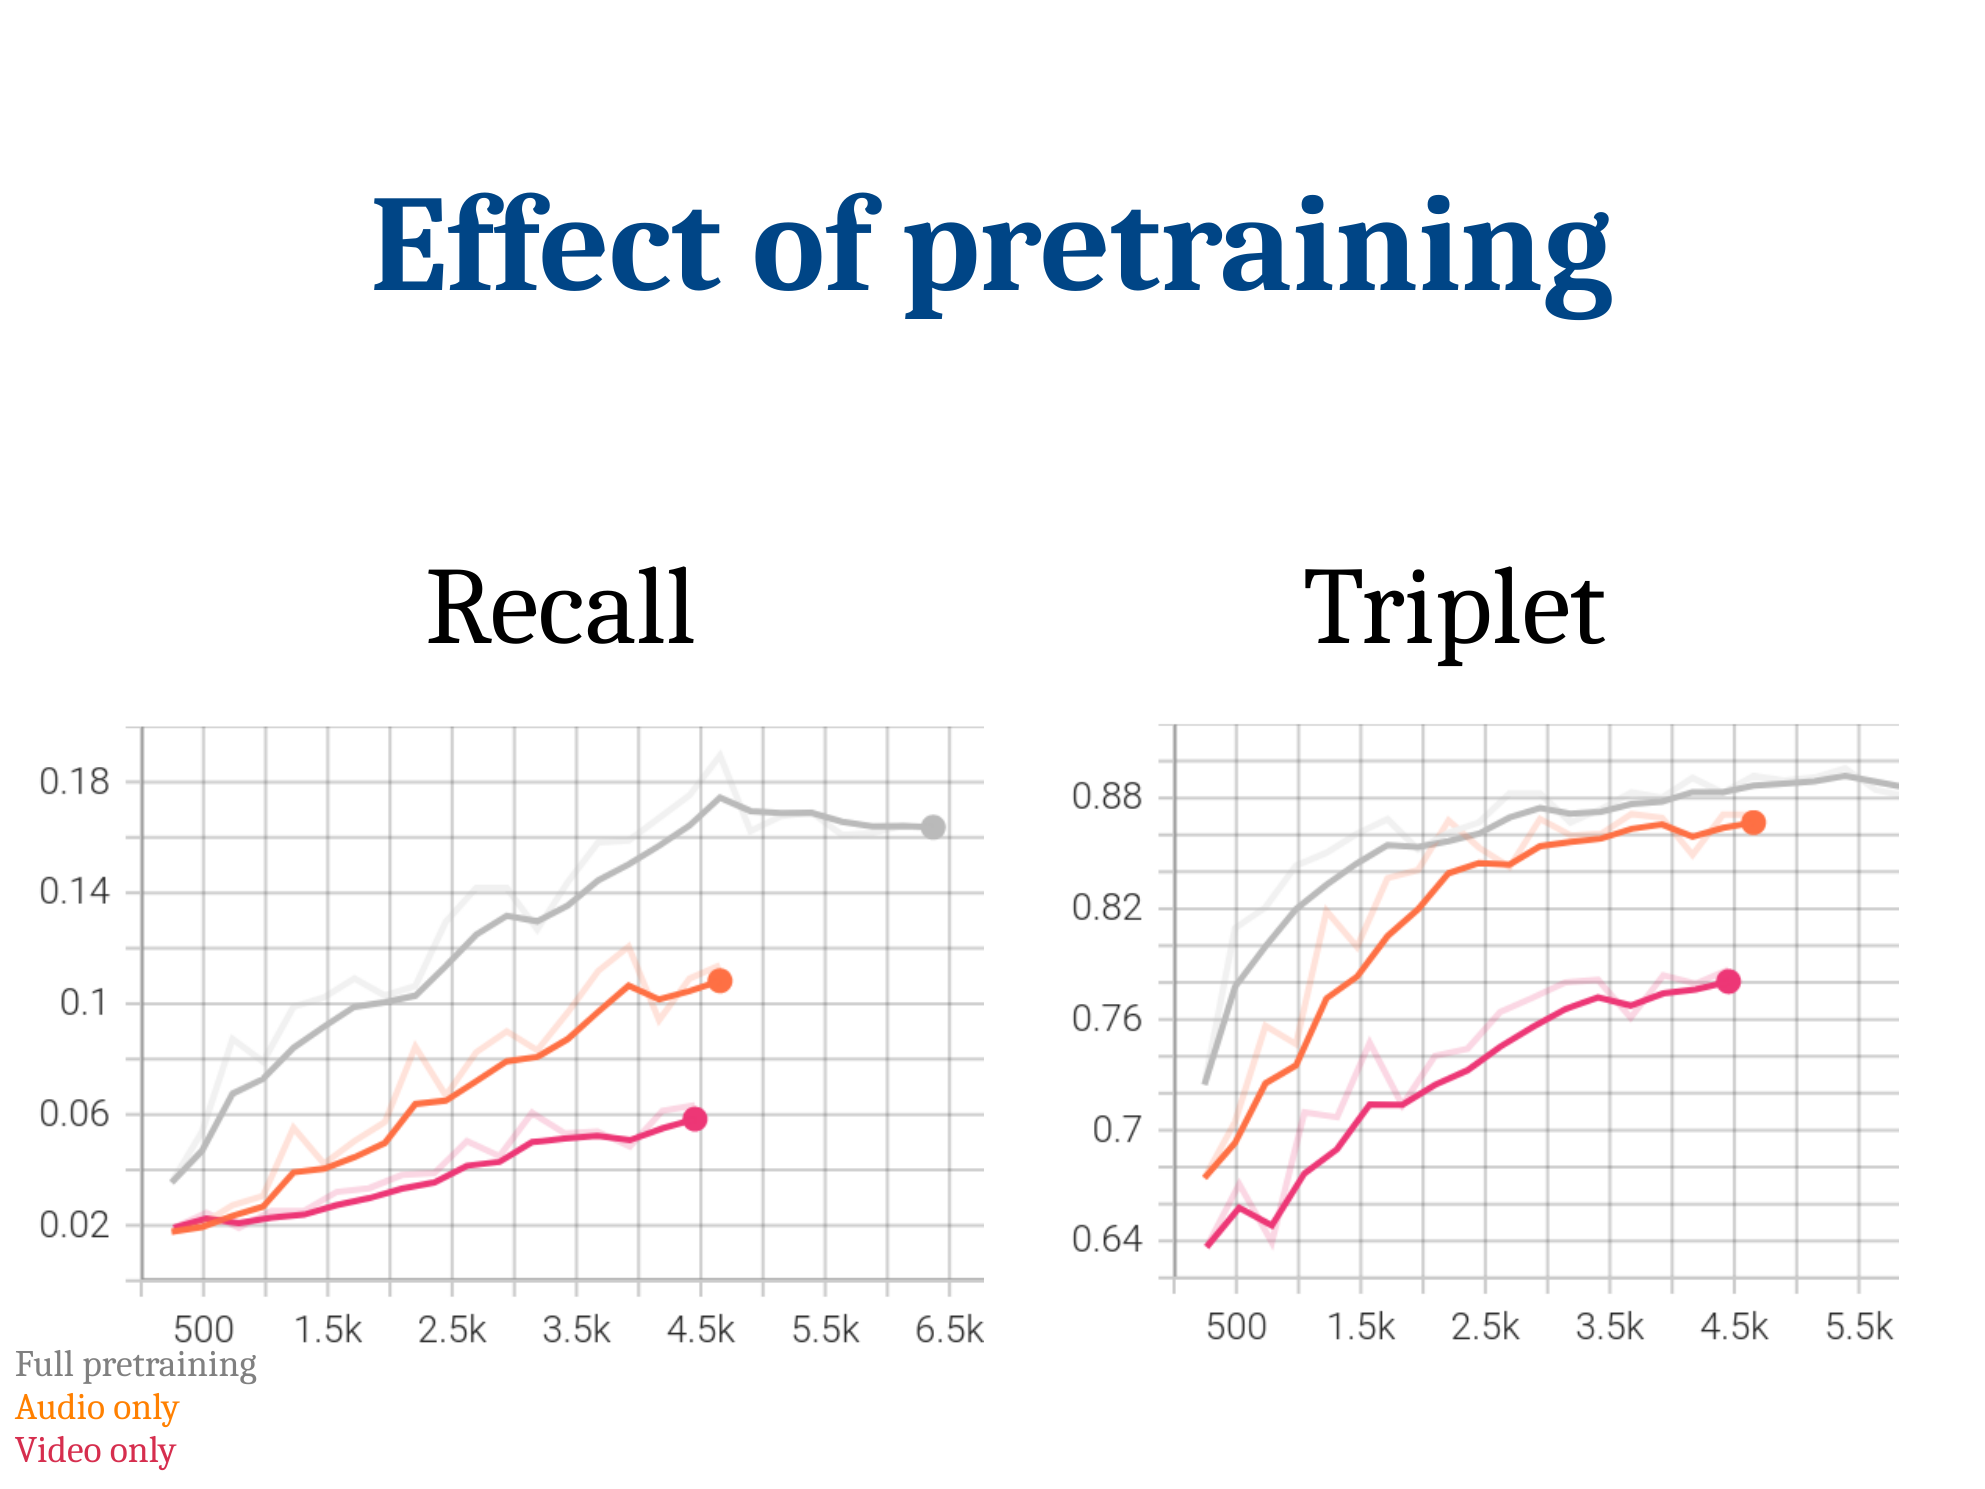

# Effect of pretraining
Recall
Triplet
Full pretraining
Audio only
Video only